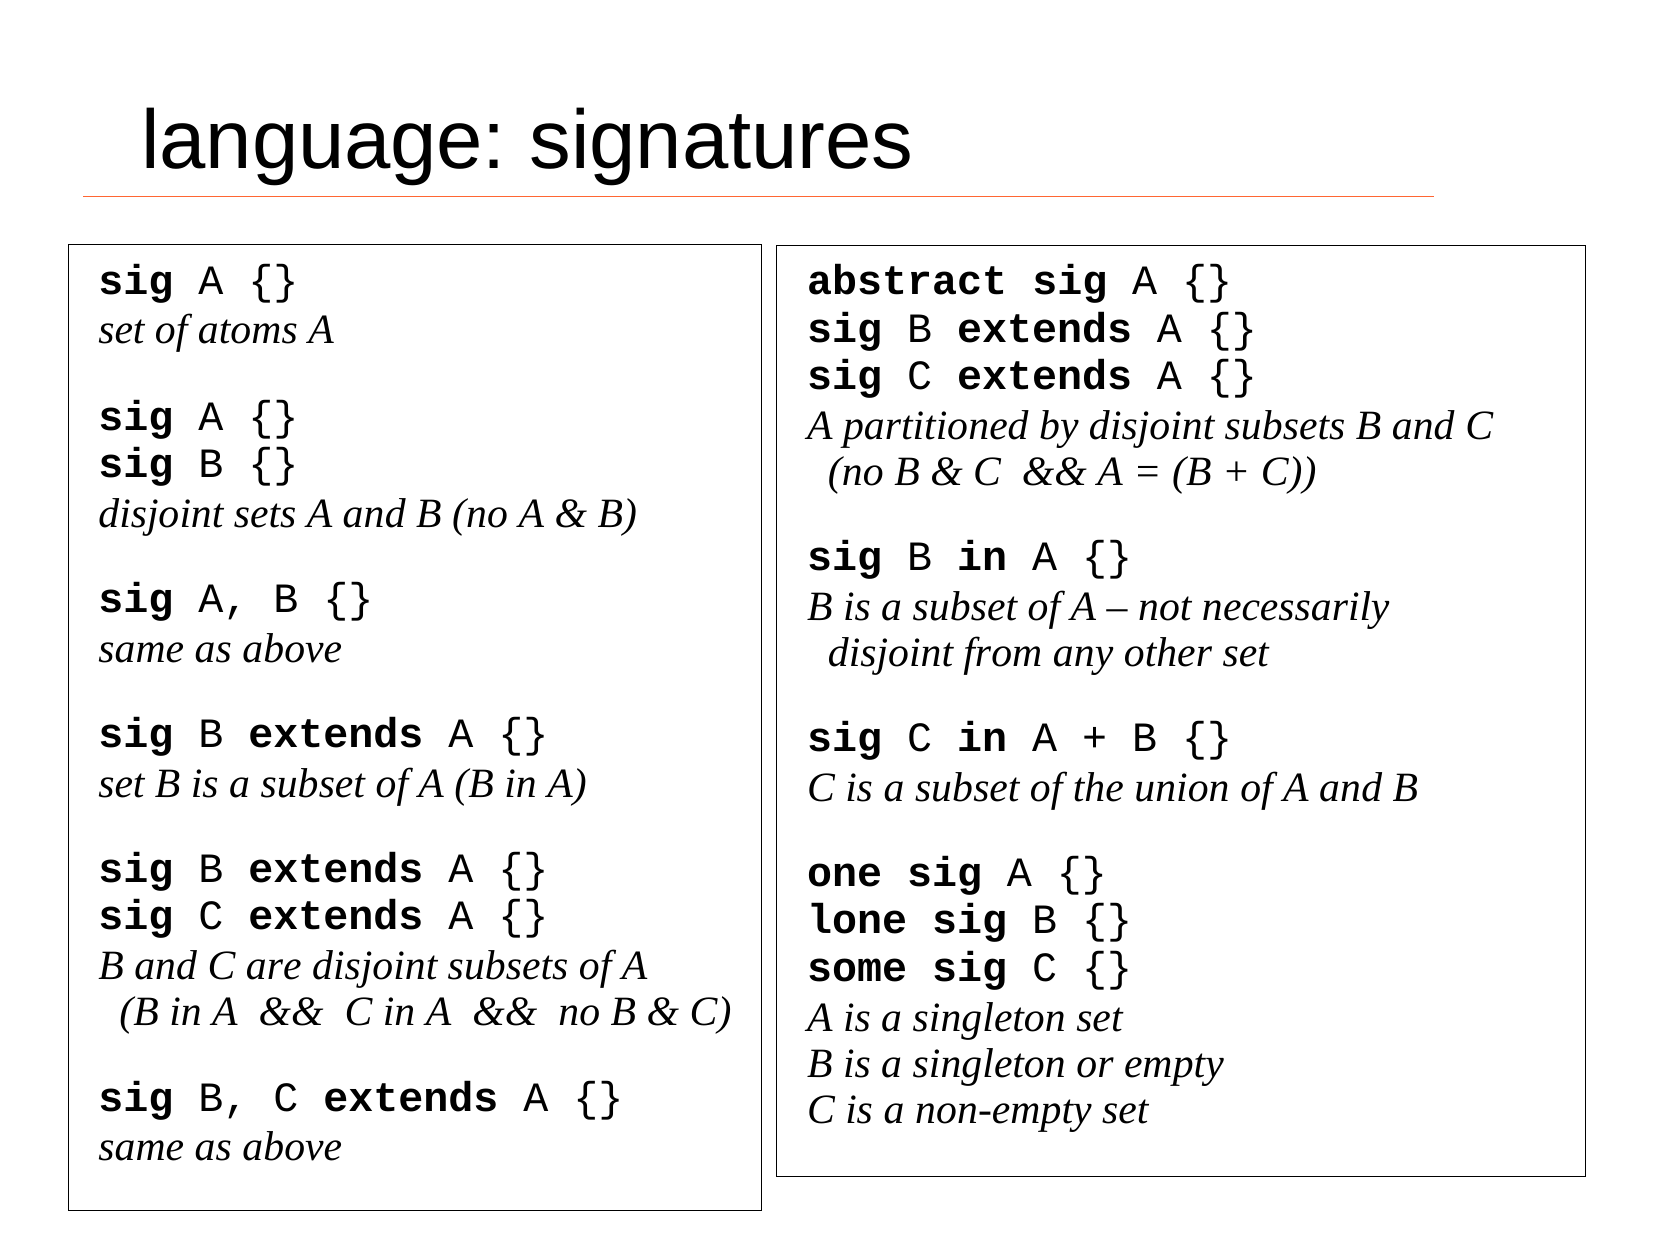

# language: signatures
sig A {}
set of atoms A
sig A {}
sig B {}
disjoint sets A and B (no A & B)
sig A, B {}
same as above
sig B extends A {}
set B is a subset of A (B in A)
sig B extends A {}
sig C extends A {}
B and C are disjoint subsets of A
 (B in A && C in A && no B & C)
sig B, C extends A {}
same as above
abstract sig A {}
sig B extends A {}
sig C extends A {}
A partitioned by disjoint subsets B and C
 (no B & C && A = (B + C))
sig B in A {}
B is a subset of A – not necessarily
 disjoint from any other set
sig C in A + B {}
C is a subset of the union of A and B
one sig A {}
lone sig B {}
some sig C {}
A is a singleton set
B is a singleton or empty
C is a non-empty set